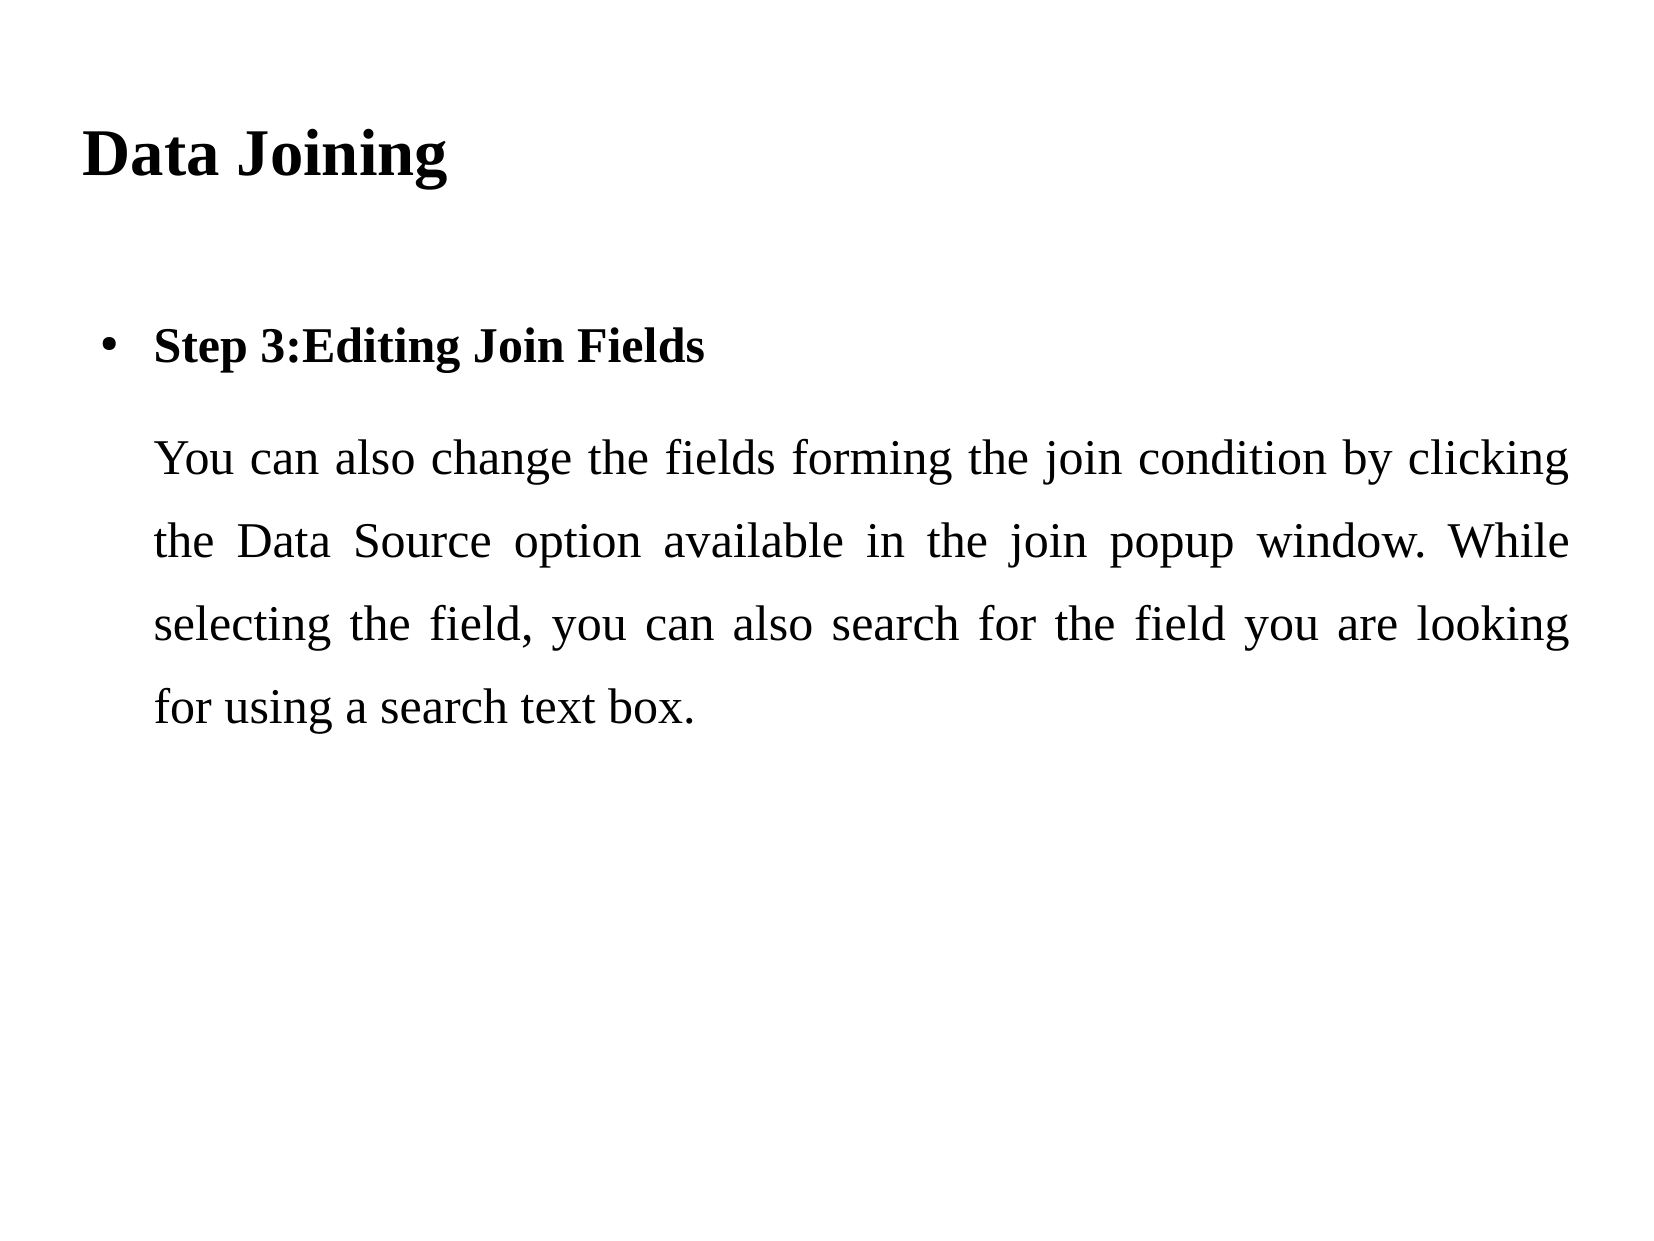

# Data Joining
Step 3:Editing Join Fields
You can also change the fields forming the join condition by clicking the Data Source option available in the join popup window. While selecting the field, you can also search for the field you are looking for using a search text box.